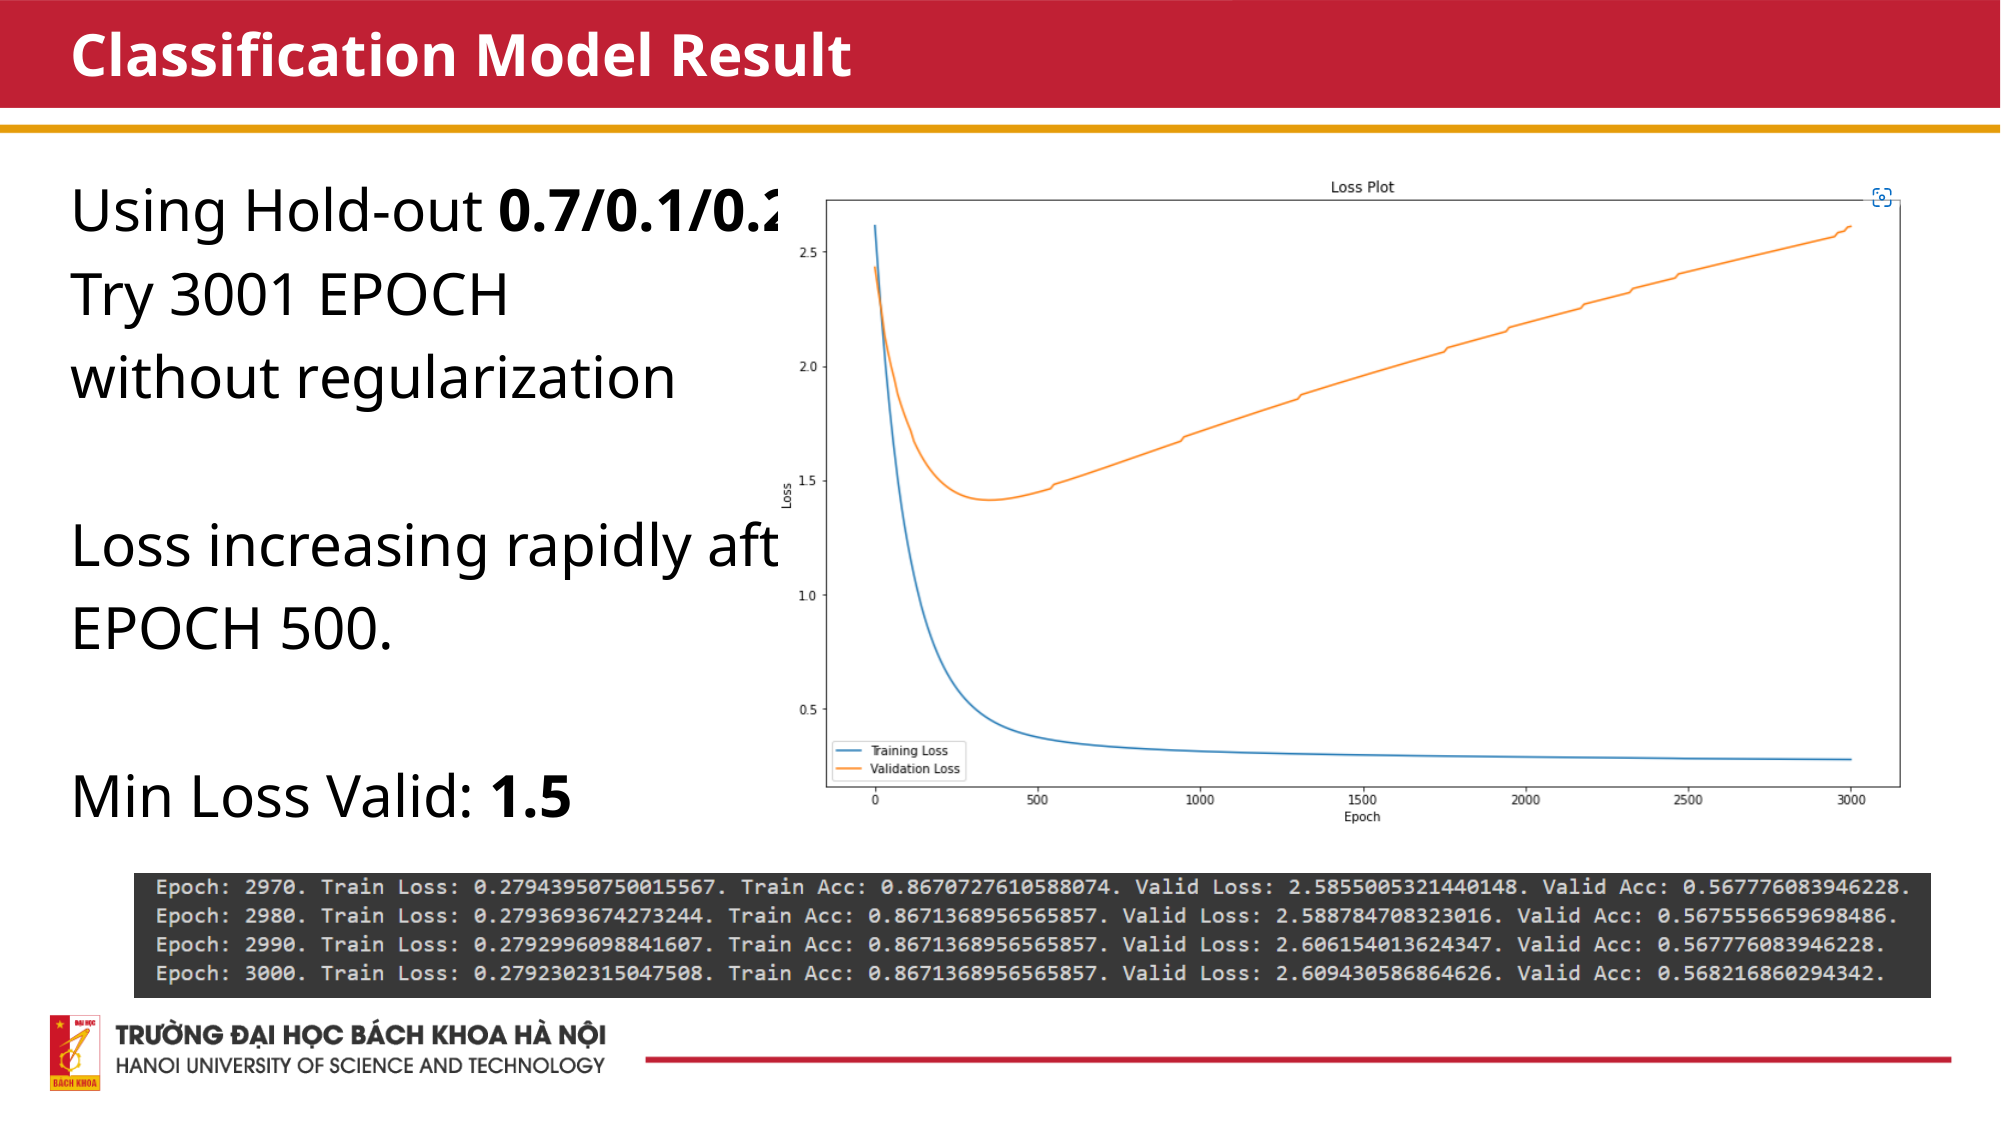

Classification Model Result
# Using Hold-out 0.7/0.1/0.2
Try 3001 EPOCH
without regularization
Loss increasing rapidly after
EPOCH 500.
Min Loss Valid: 1.5